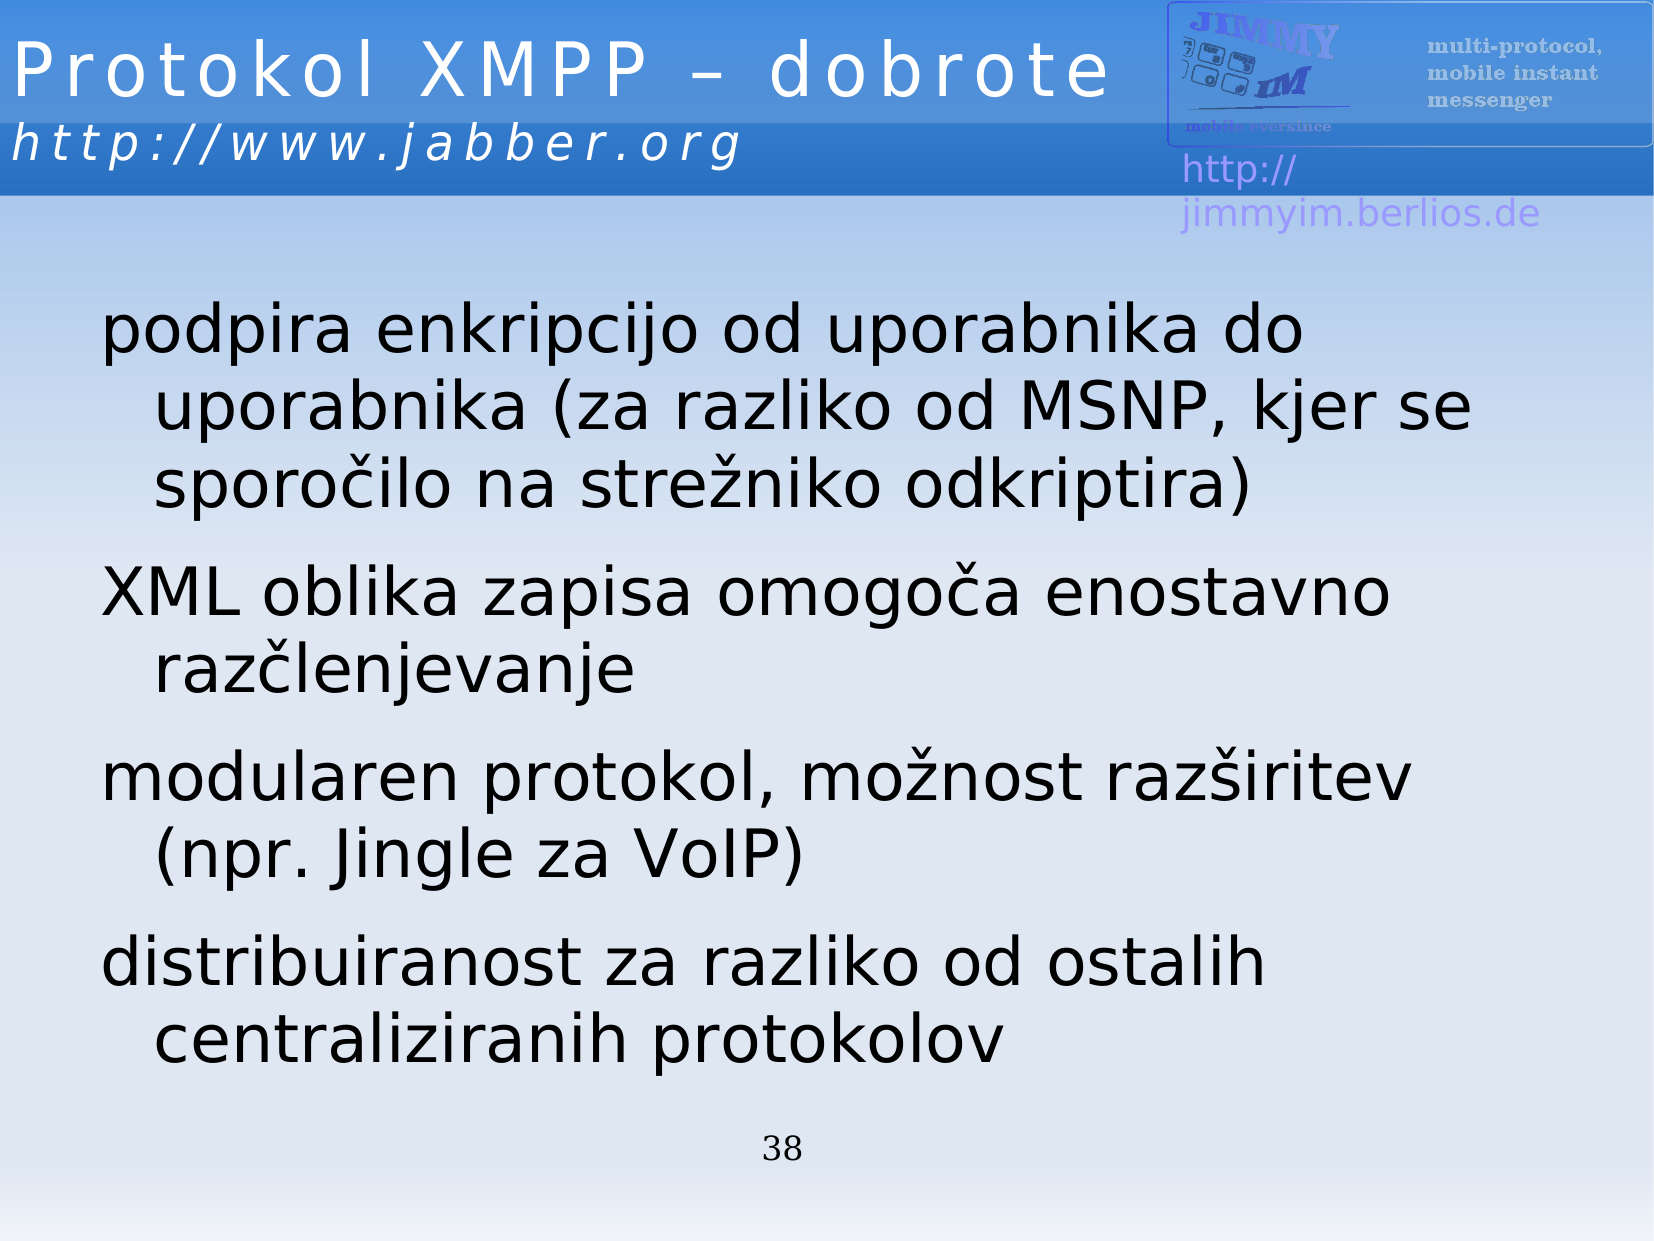

# Protokol XMPP – dobrote http://www.jabber.org
podpira enkripcijo od uporabnika do uporabnika (za razliko od MSNP, kjer se sporočilo na strežniko odkriptira)
XML oblika zapisa omogoča enostavno razčlenjevanje
modularen protokol, možnost razširitev (npr. Jingle za VoIP)
distribuiranost za razliko od ostalih centraliziranih protokolov
38